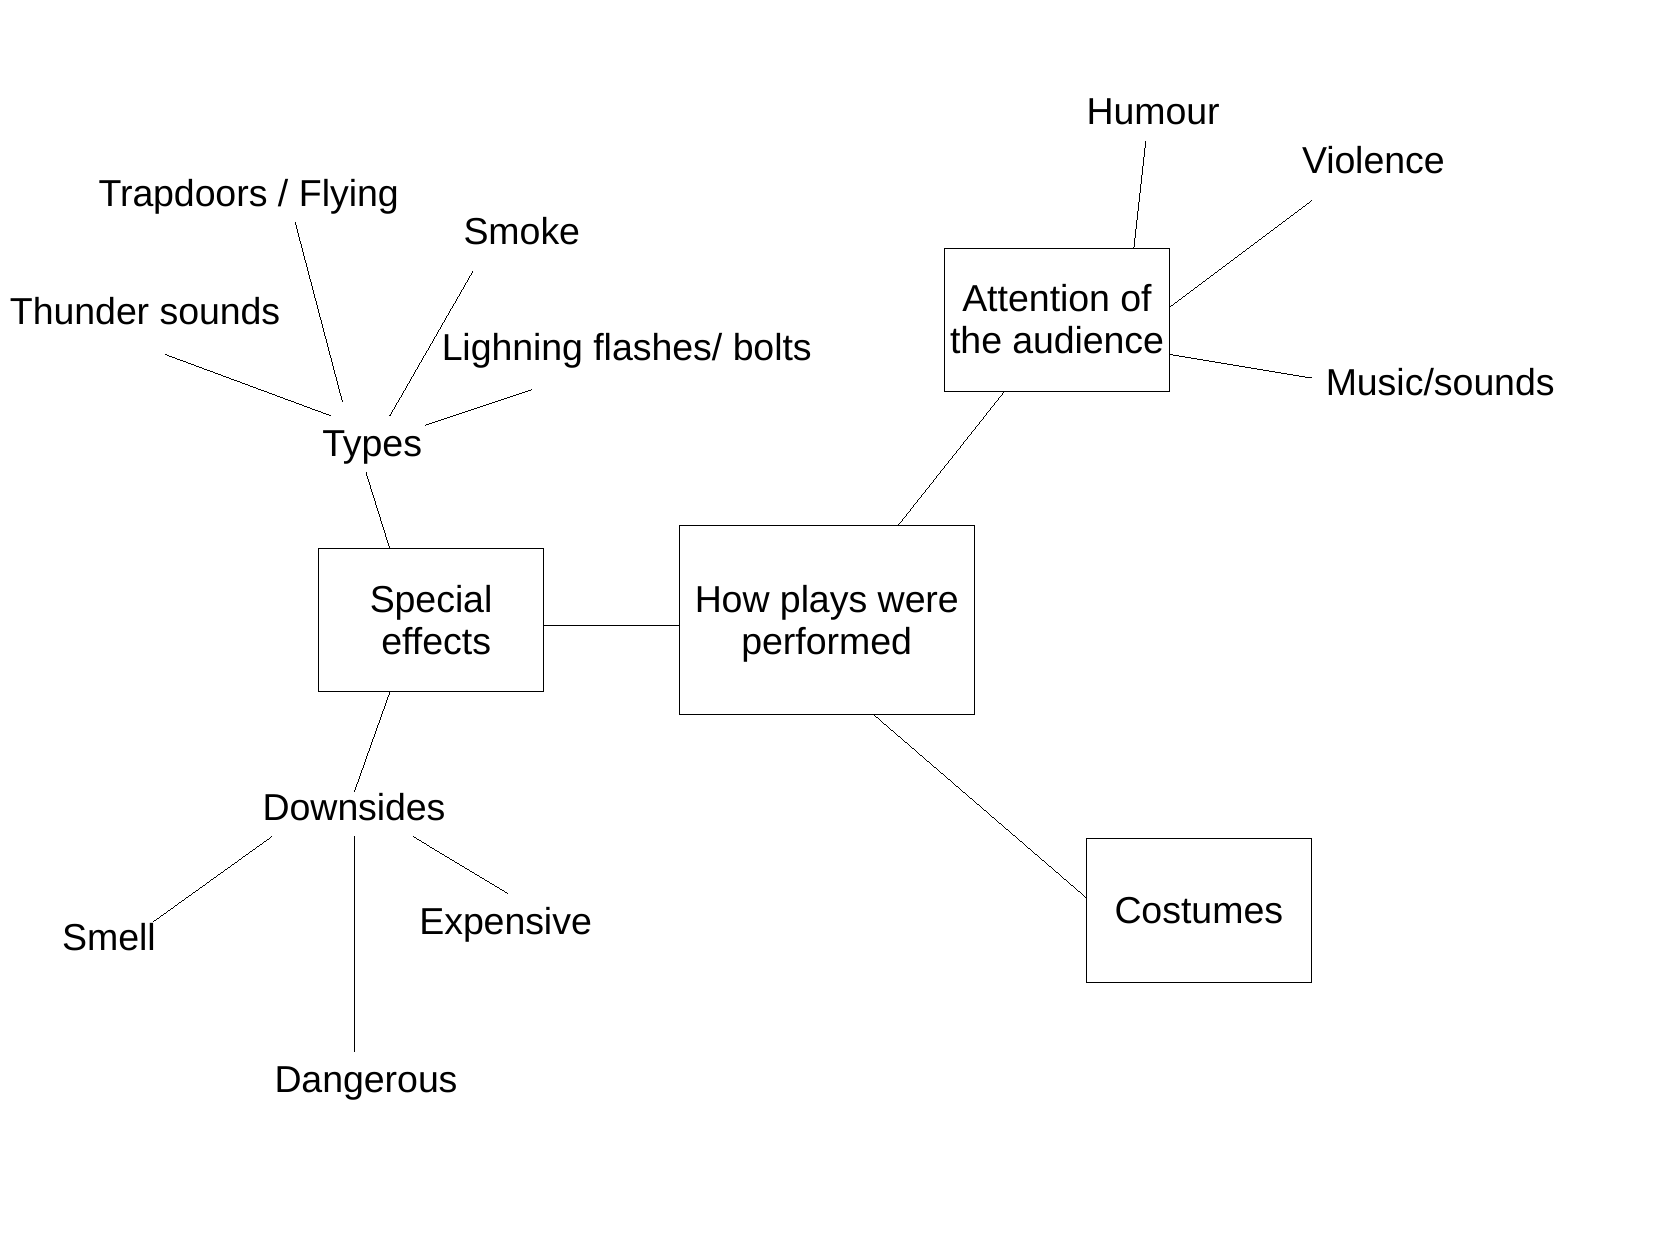

Humour
Violence
Trapdoors / Flying
Smoke
Attention of
the audience
Thunder sounds
Lighning flashes/ bolts
Music/sounds
Types
How plays were
performed
Special
 effects
Downsides
Costumes
Expensive
Smell
Dangerous